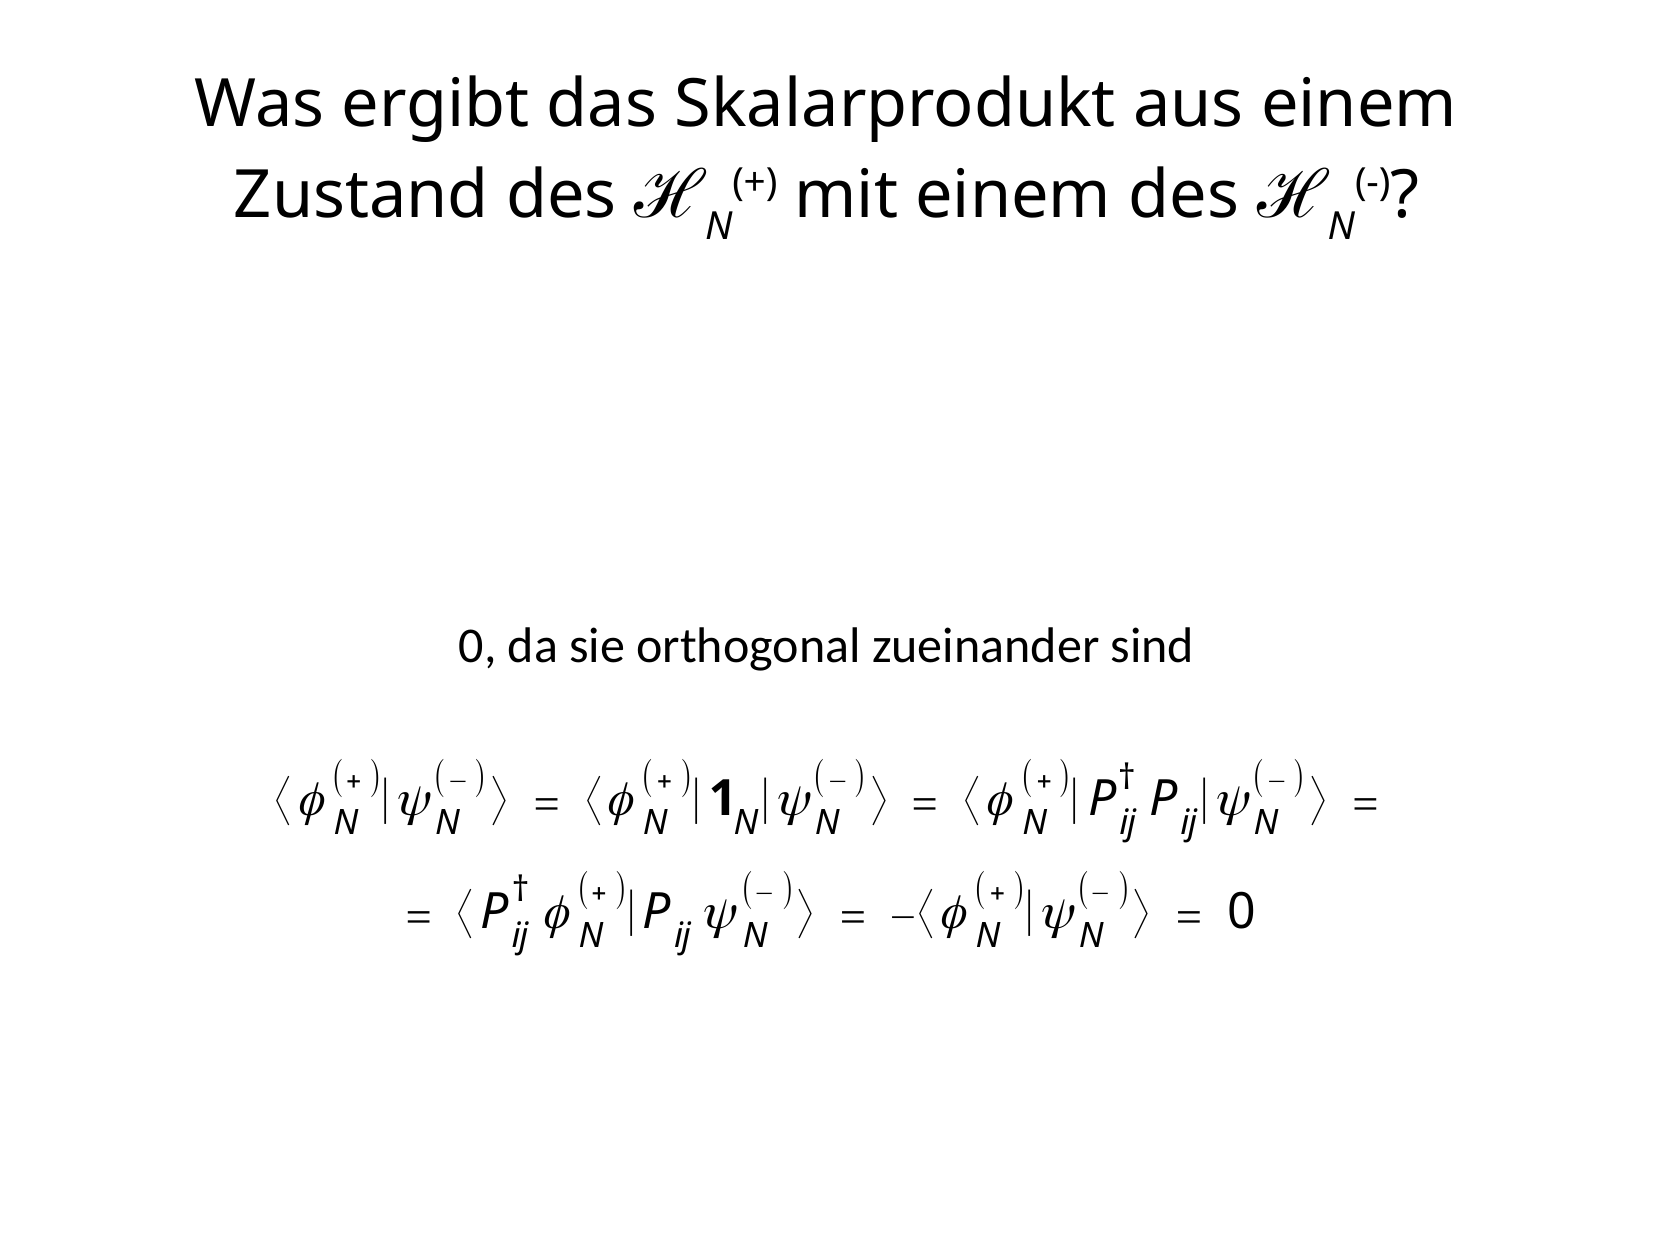

# Was ergibt das Skalarprodukt aus einem Zustand des ℋN(+) mit einem des ℋN(-)?
0, da sie orthogonal zueinander sind